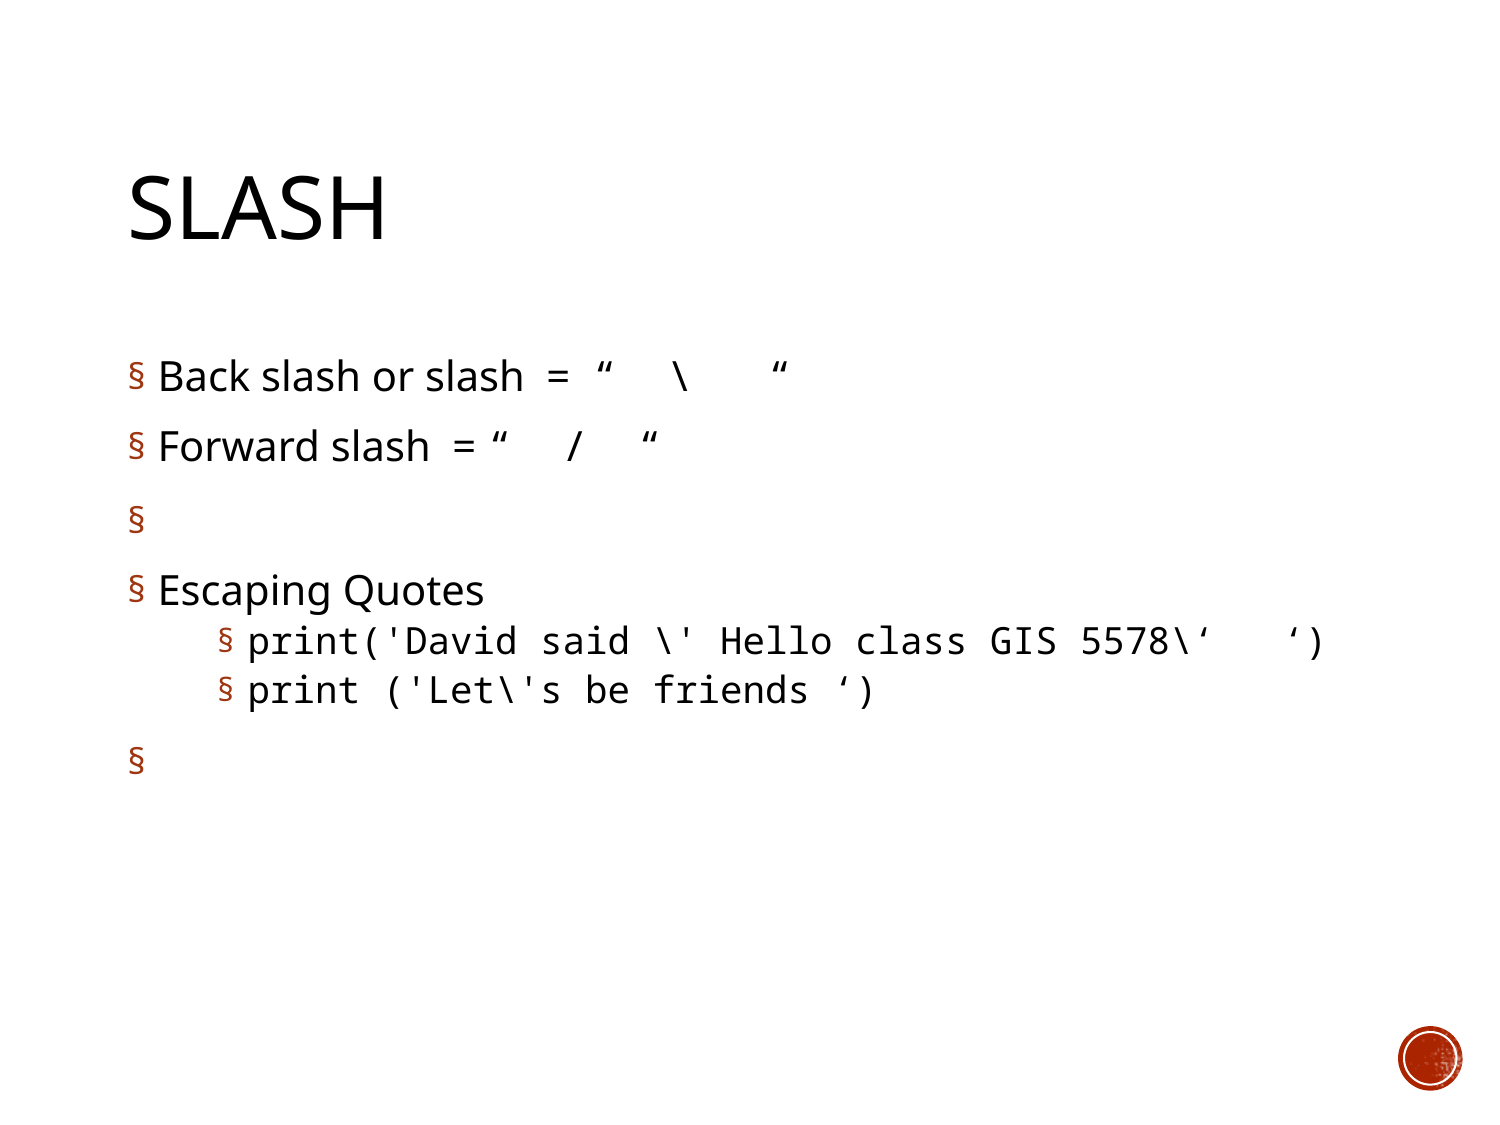

# Slash
Back slash or slash = “ \ “
Forward slash = “ / “
Escaping Quotes
print('David said \' Hello class GIS 5578\‘ ‘)
print ('Let\'s be friends ‘)